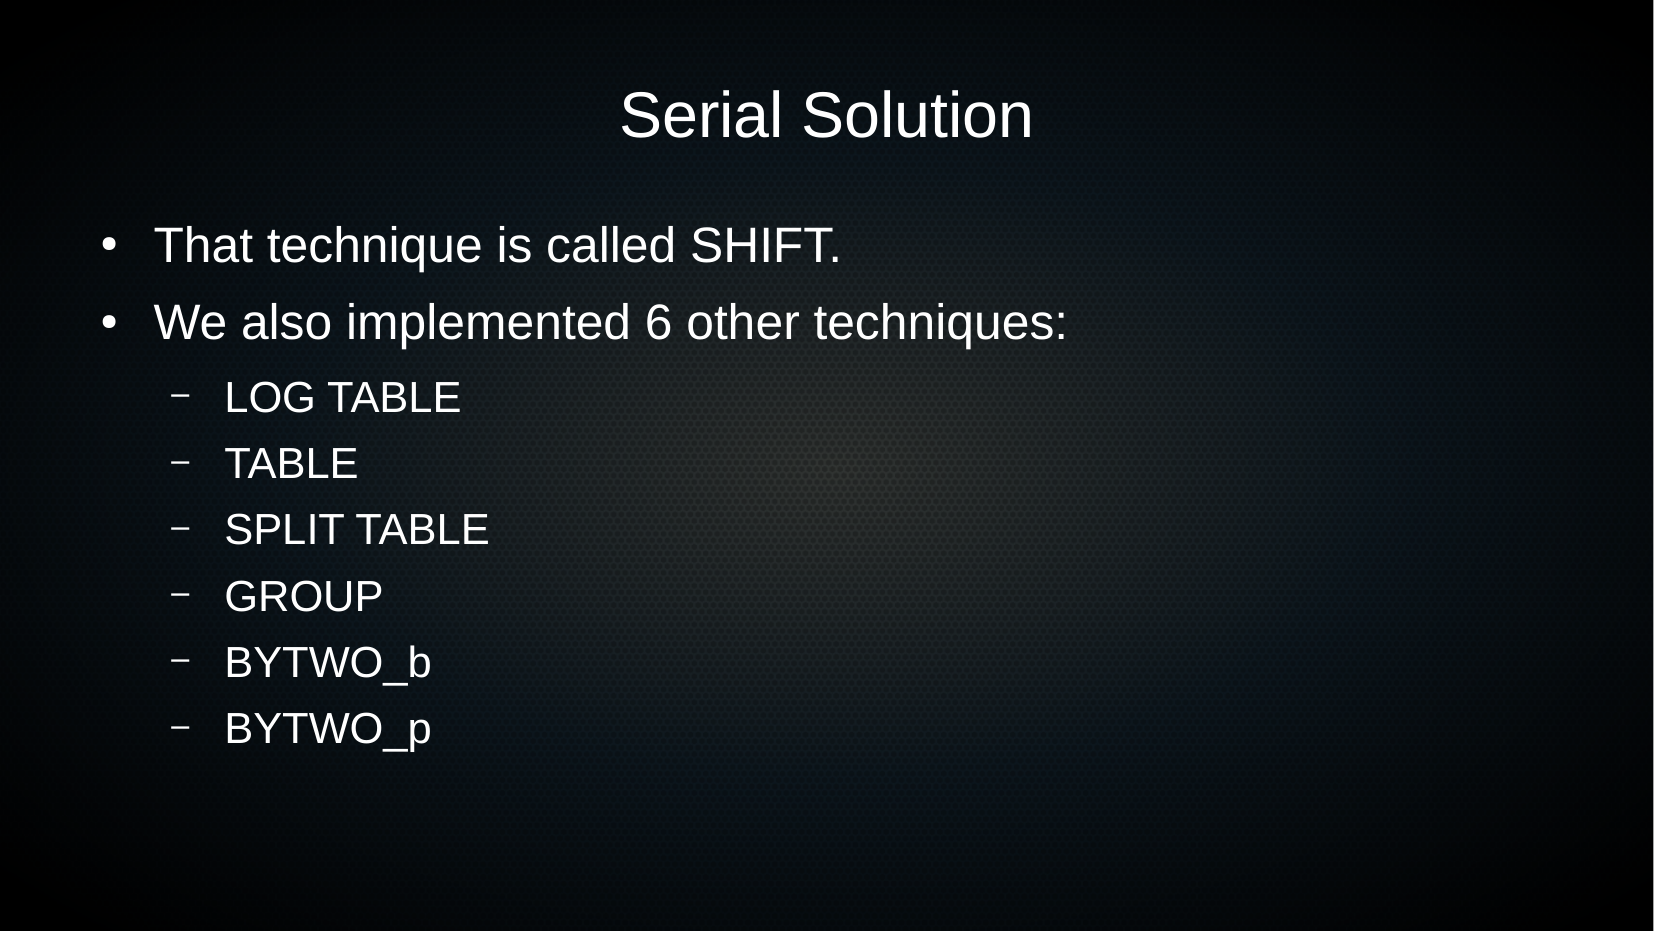

# Serial Solution
That technique is called SHIFT.
We also implemented 6 other techniques:
LOG TABLE
TABLE
SPLIT TABLE
GROUP
BYTWO_b
BYTWO_p